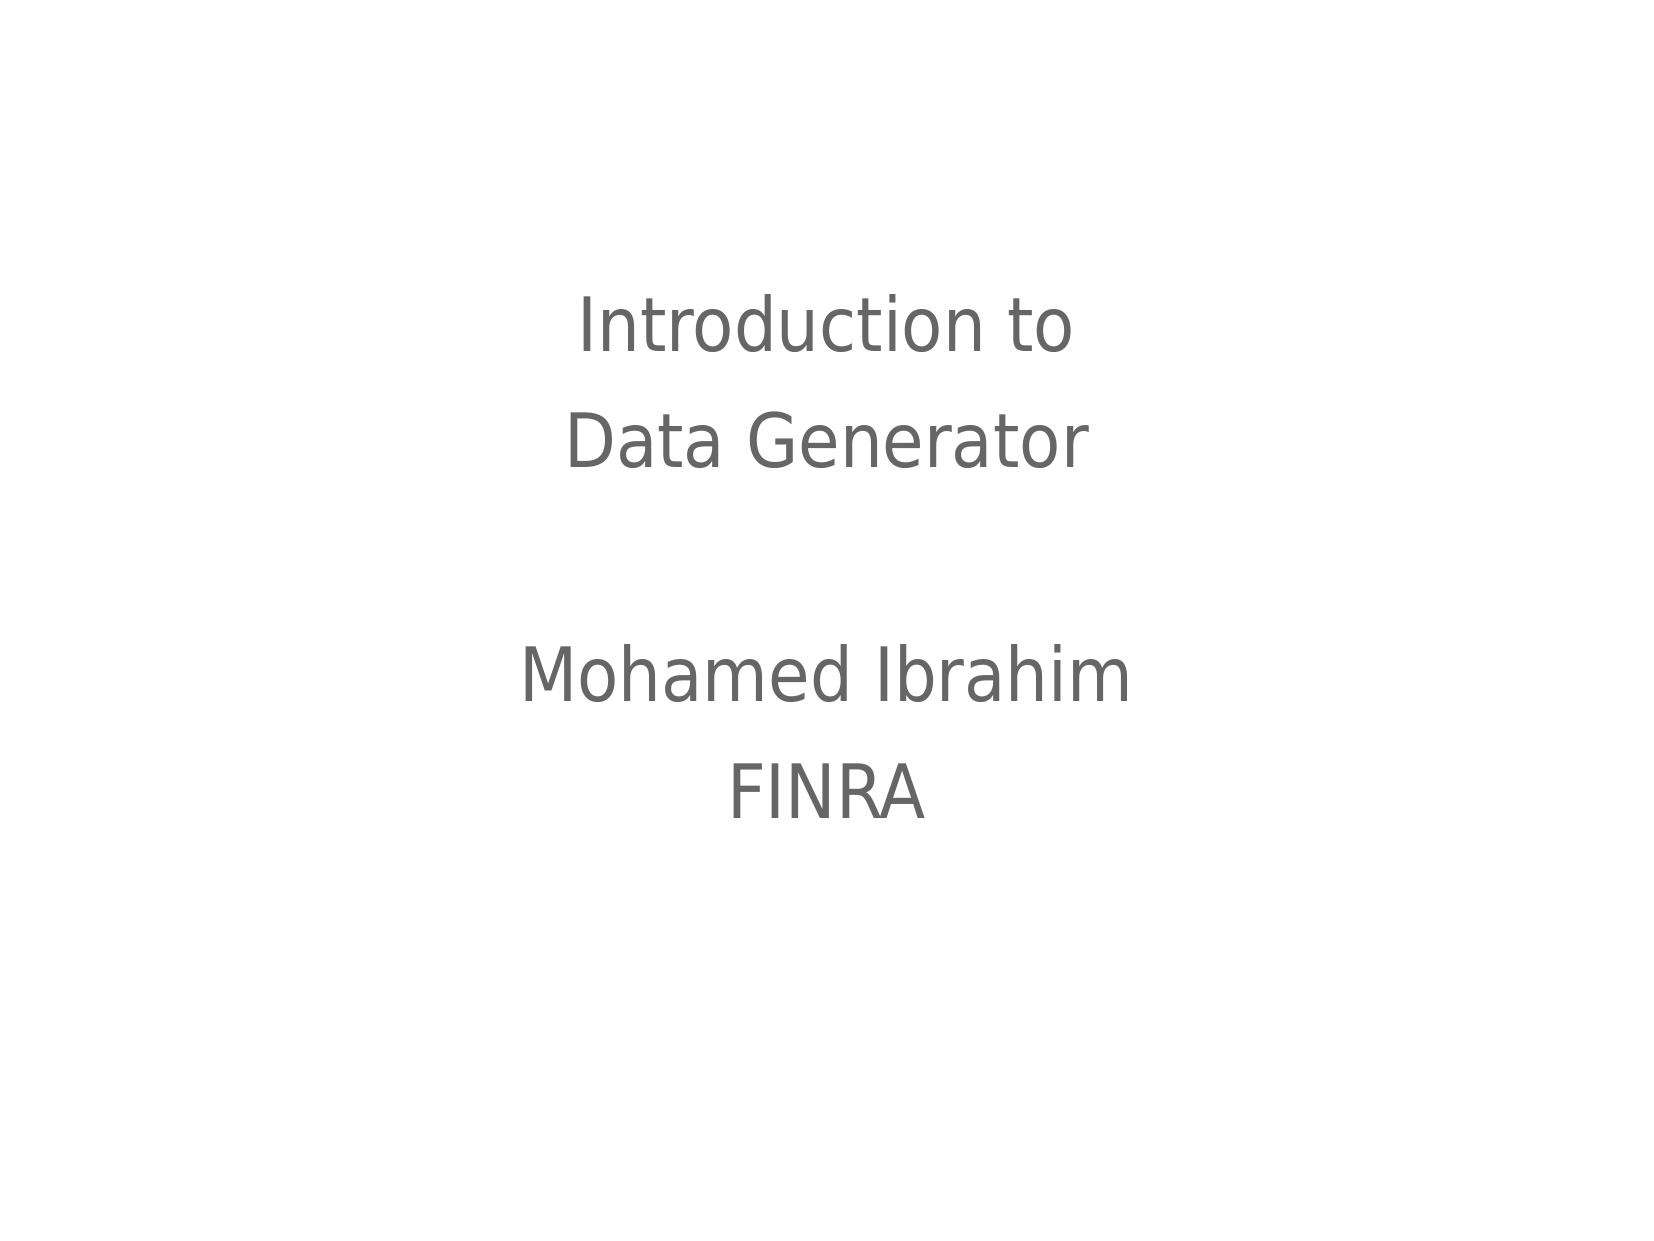

# Introduction to
Data Generator
Mohamed Ibrahim
FINRA